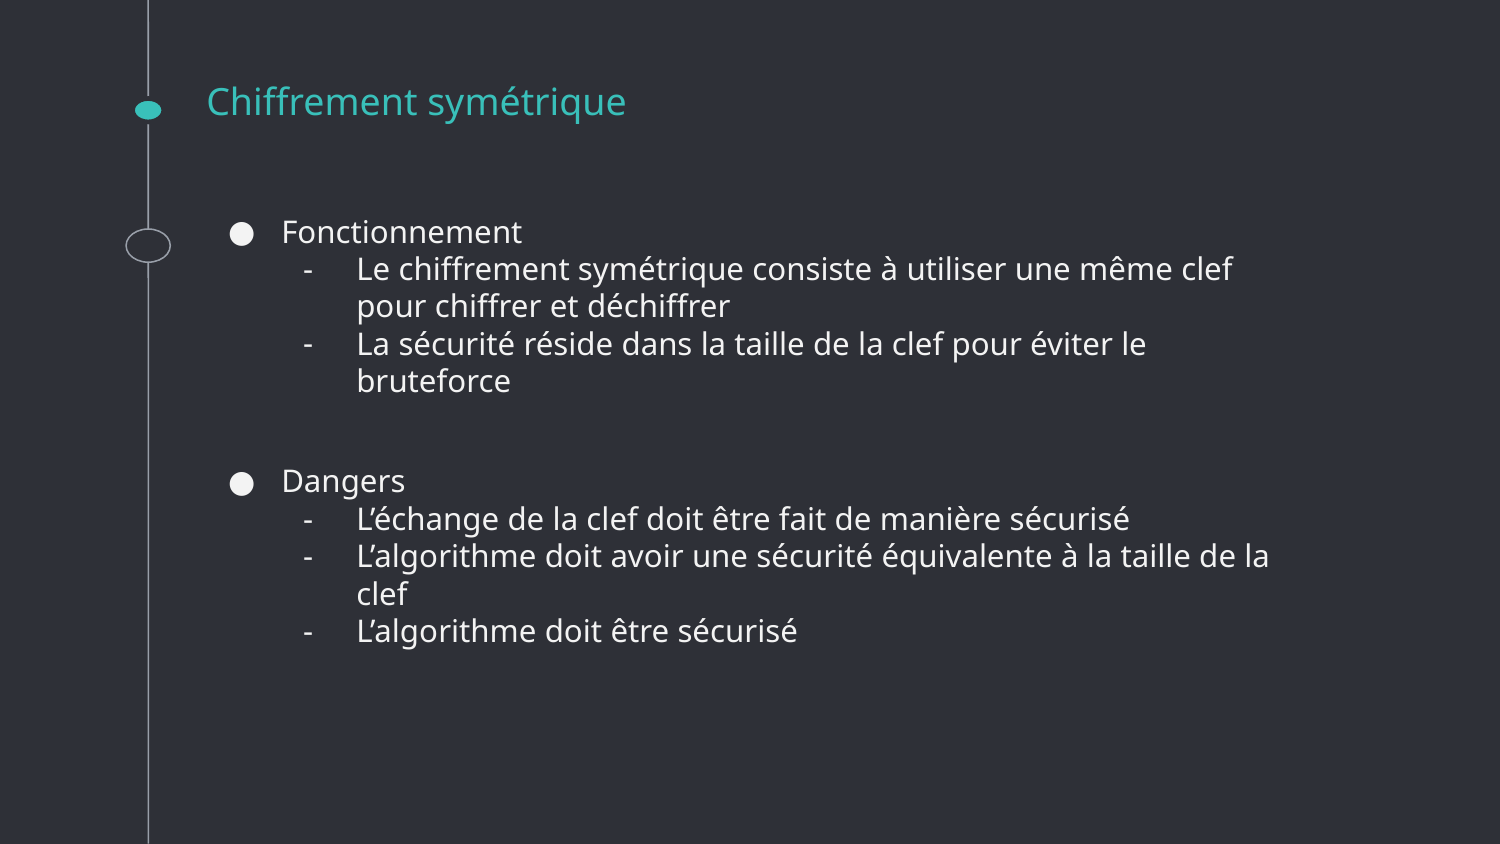

# Chiffrement symétrique
Fonctionnement
Le chiffrement symétrique consiste à utiliser une même clef pour chiffrer et déchiffrer
La sécurité réside dans la taille de la clef pour éviter le bruteforce
Dangers
L’échange de la clef doit être fait de manière sécurisé
L’algorithme doit avoir une sécurité équivalente à la taille de la clef
L’algorithme doit être sécurisé